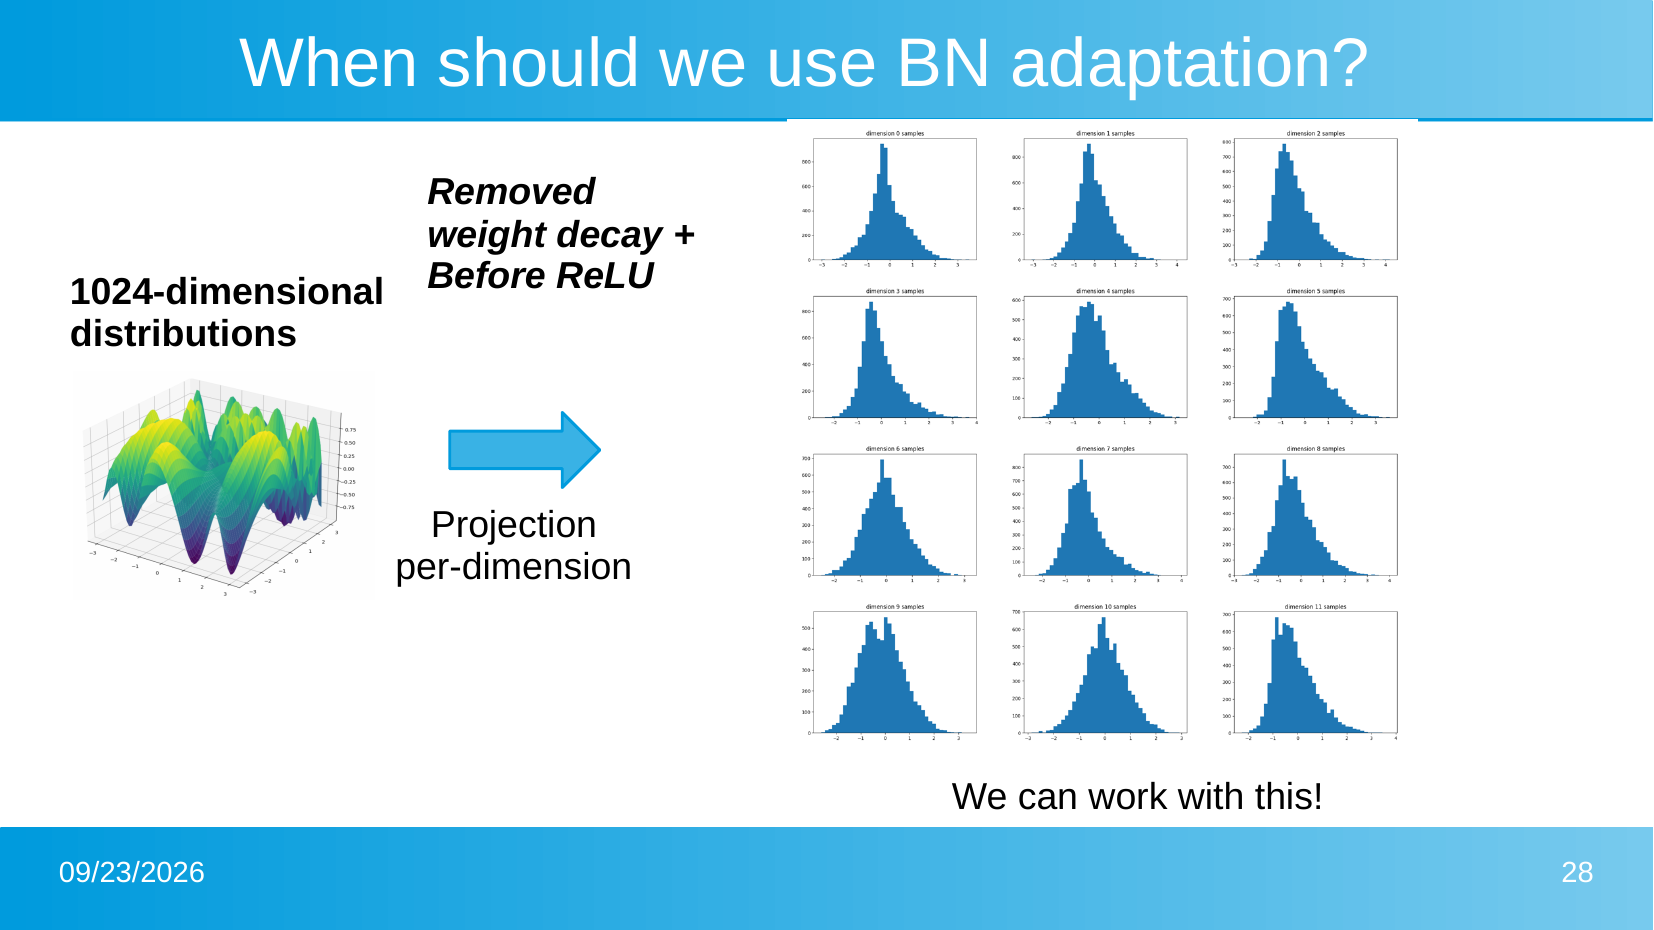

# When should we use BN adaptation?
Removed weight decay +
Before ReLU
1024-dimensional distributions
Projection
per-dimension
We can work with this!
28